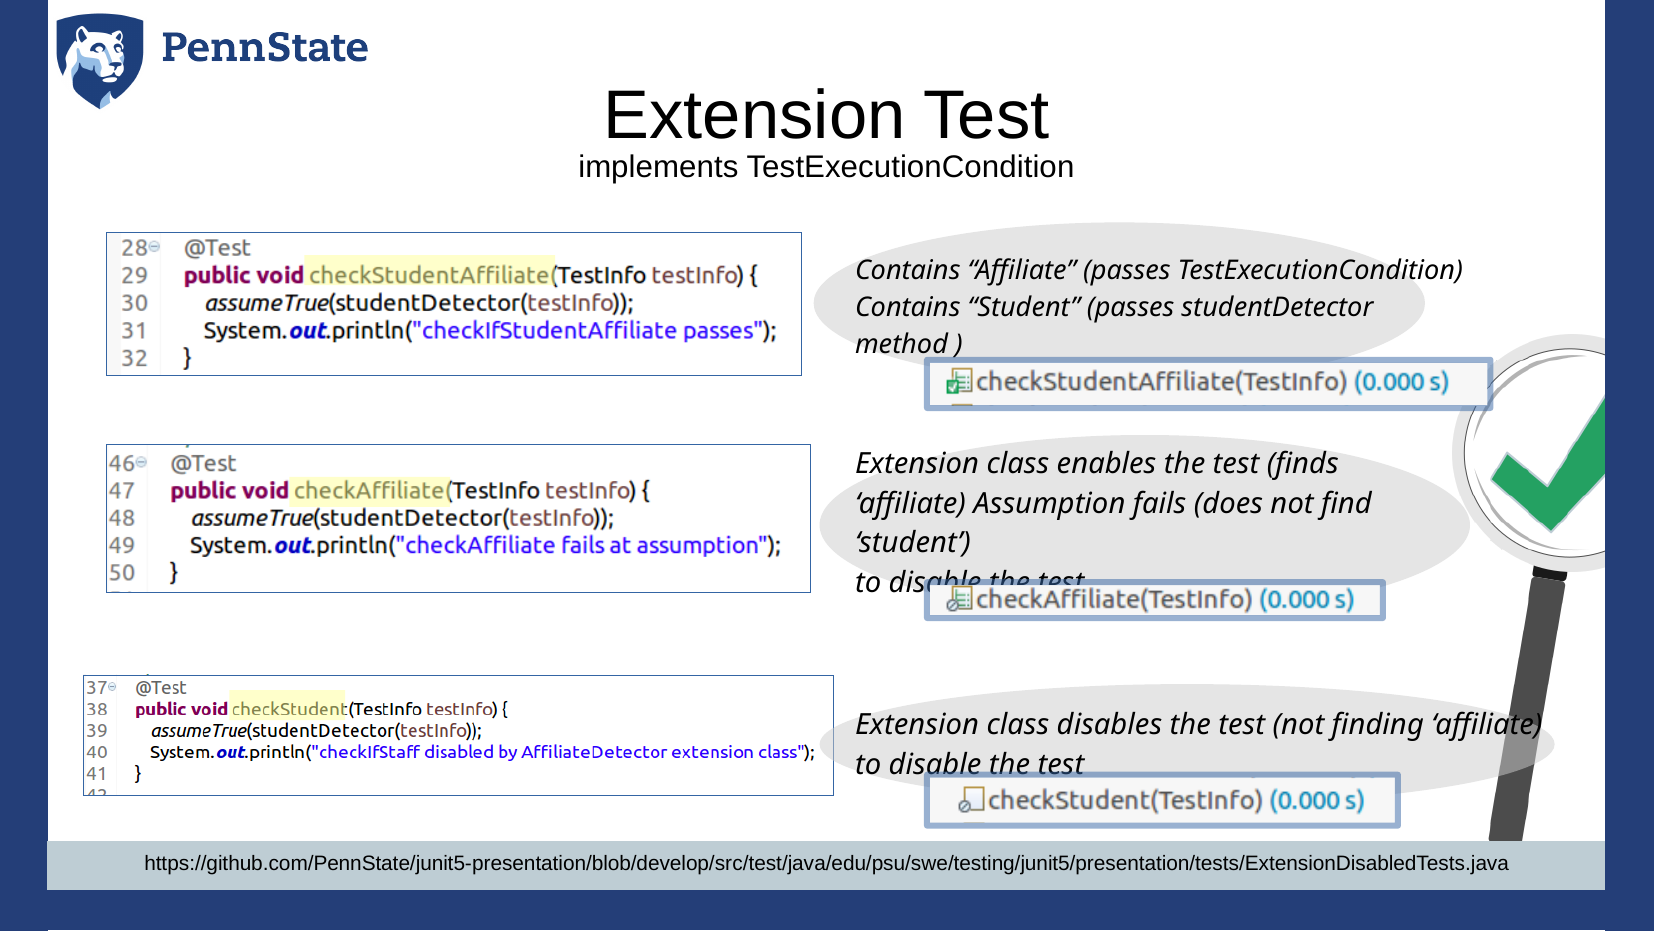

# Extension Test
implements TestExecutionCondition
Contains “Affiliate” (passes TestExecutionCondition)
Contains “Student” (passes studentDetector method )
Extension class enables the test (finds ‘affiliate) Assumption fails (does not find ‘student’)
to disable the test
Extension class disables the test (not finding ‘affiliate) to disable the test
https://github.com/PennState/junit5-presentation/blob/develop/src/test/java/edu/psu/swe/testing/junit5/presentation/tests/ExtensionDisabledTests.java